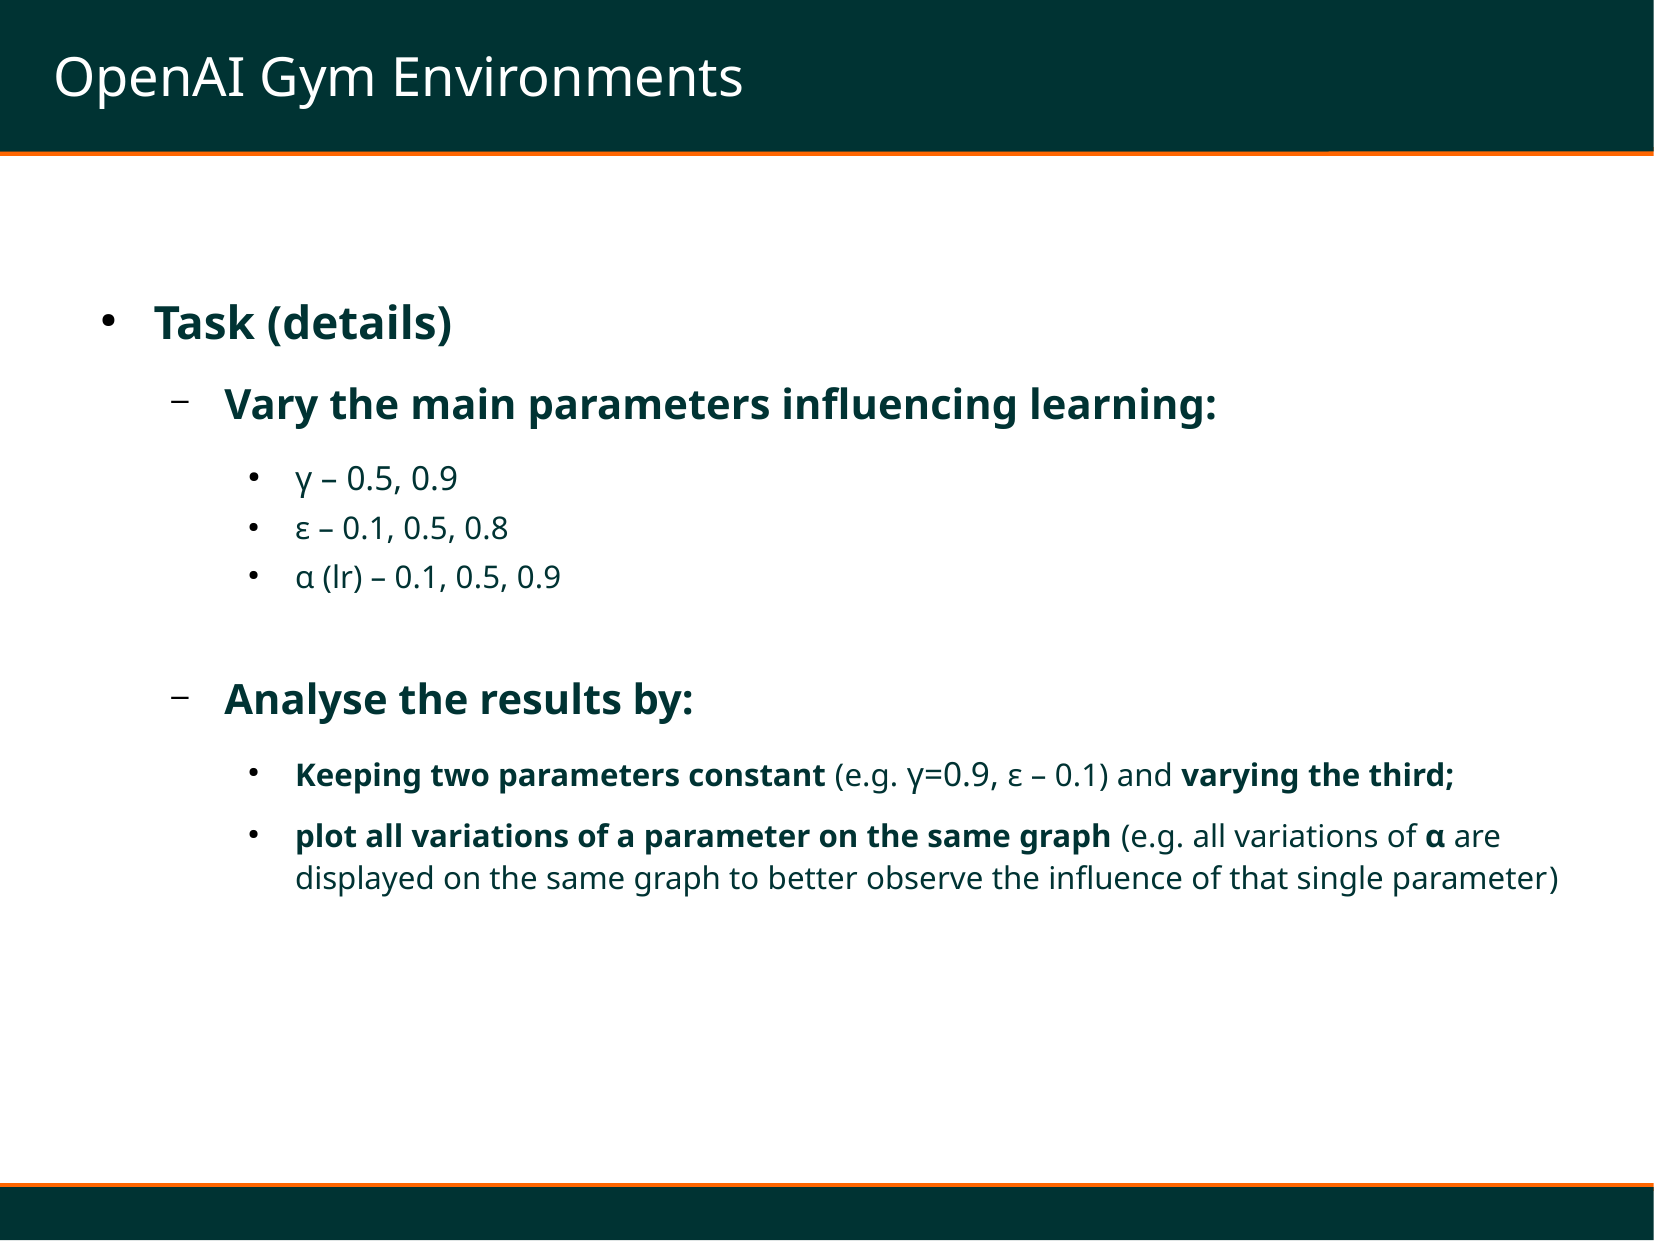

# OpenAI Gym Environments
Task (details)
Vary the main parameters influencing learning:
γ – 0.5, 0.9
ε – 0.1, 0.5, 0.8
α (lr) – 0.1, 0.5, 0.9
Analyse the results by:
Keeping two parameters constant (e.g. γ=0.9, ε – 0.1) and varying the third;
plot all variations of a parameter on the same graph (e.g. all variations of α are displayed on the same graph to better observe the influence of that single parameter)